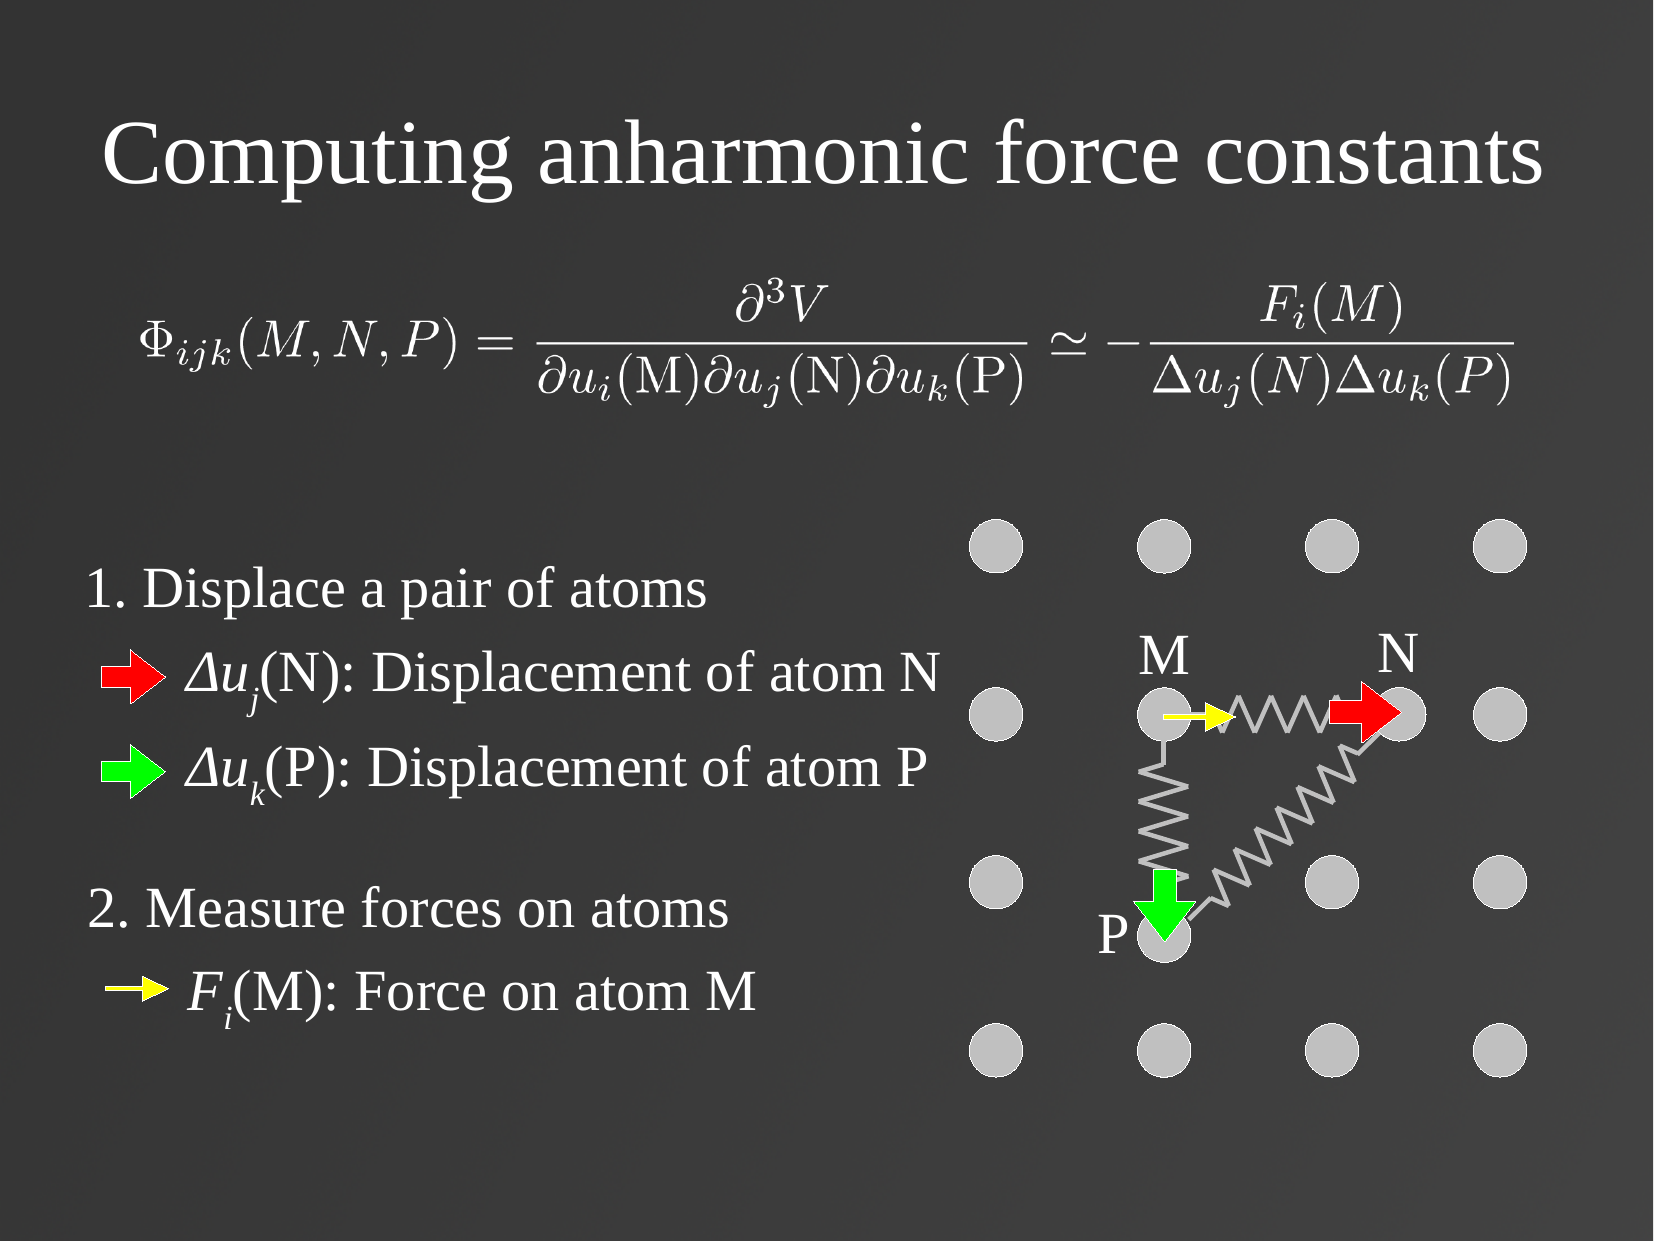

# Computing anharmonic force constants
1. Displace a pair of atoms
N
M
Δuj(N): Displacement of atom N
Δuk(P): Displacement of atom P
2. Measure forces on atoms
P
Fi(M): Force on atom M